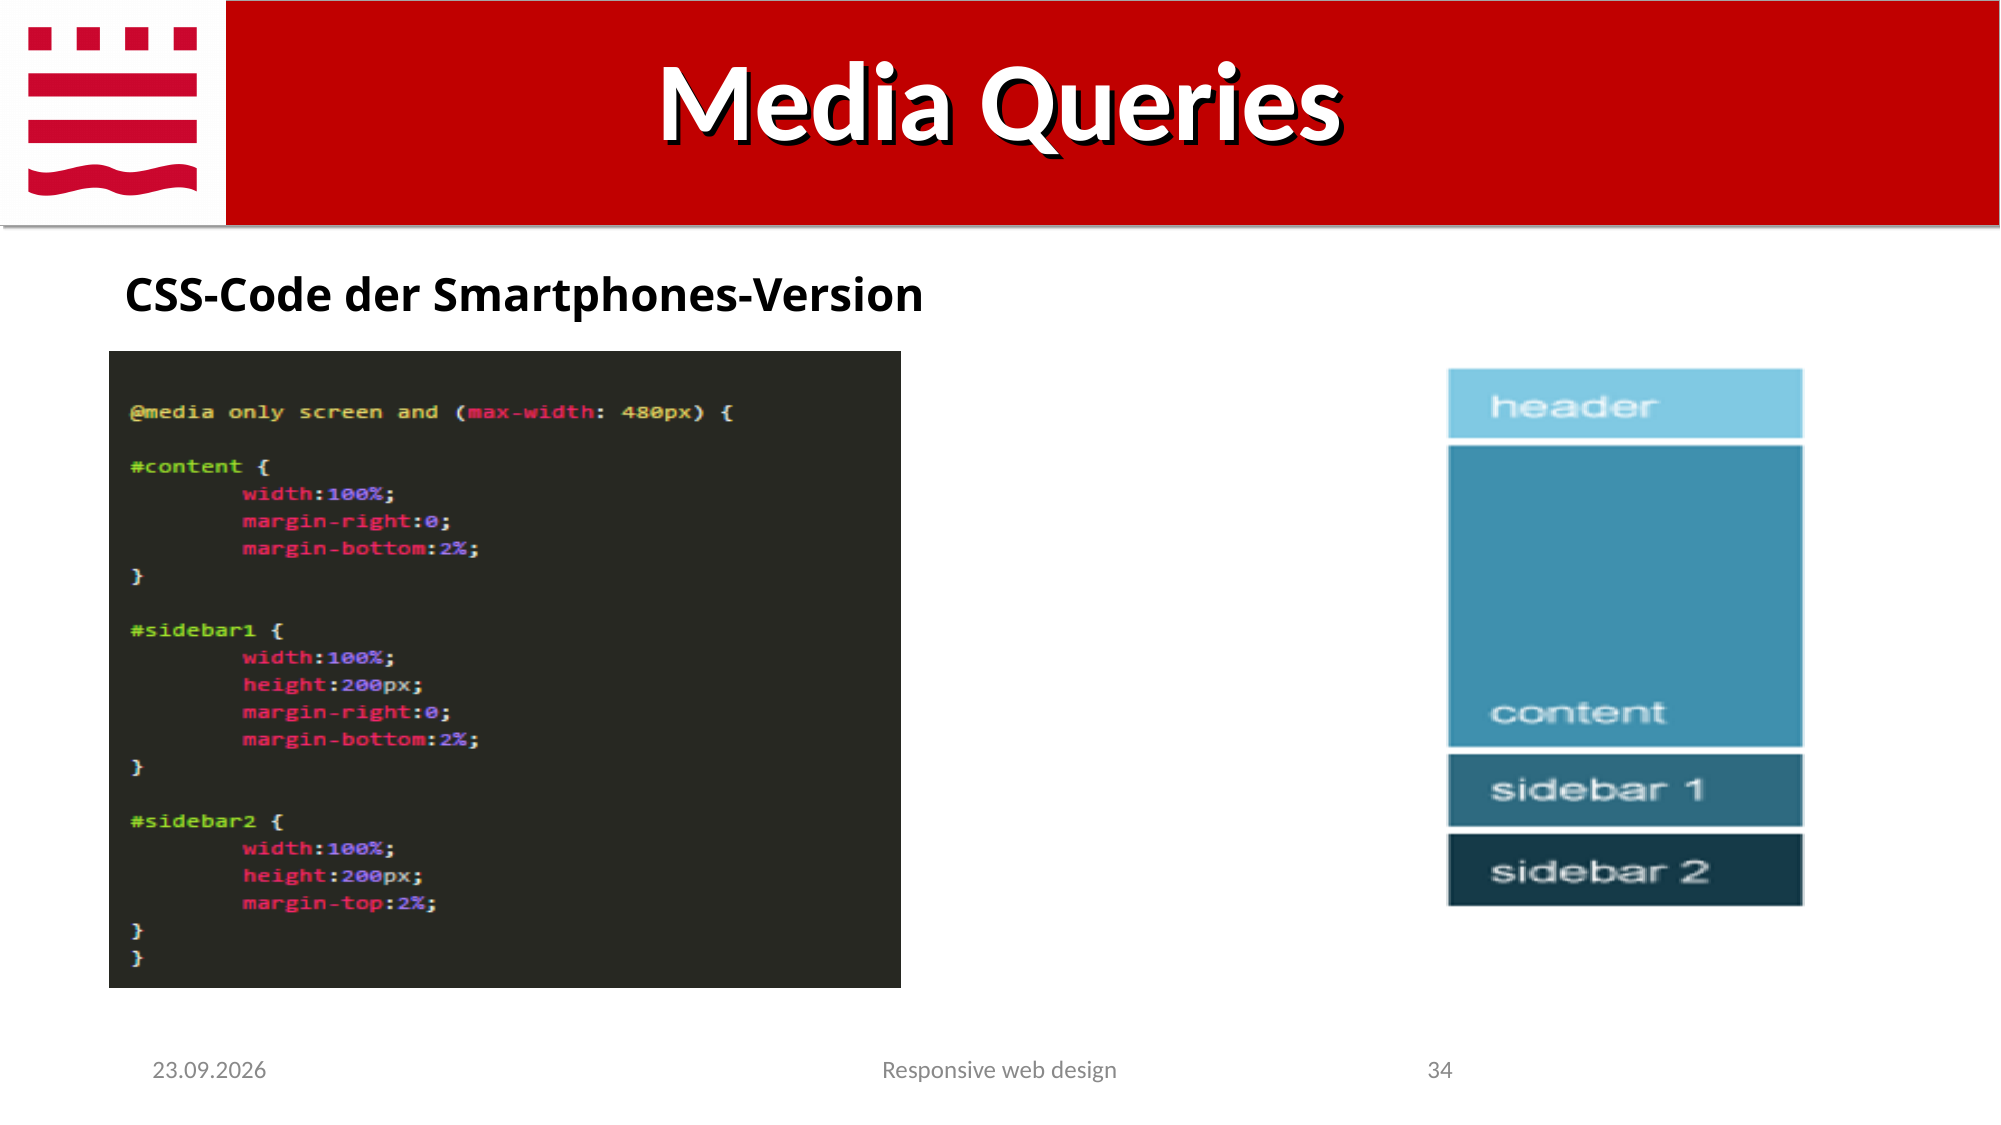

Media Queries
# CSS-Code der Smartphones-Version
Responsive web design
29